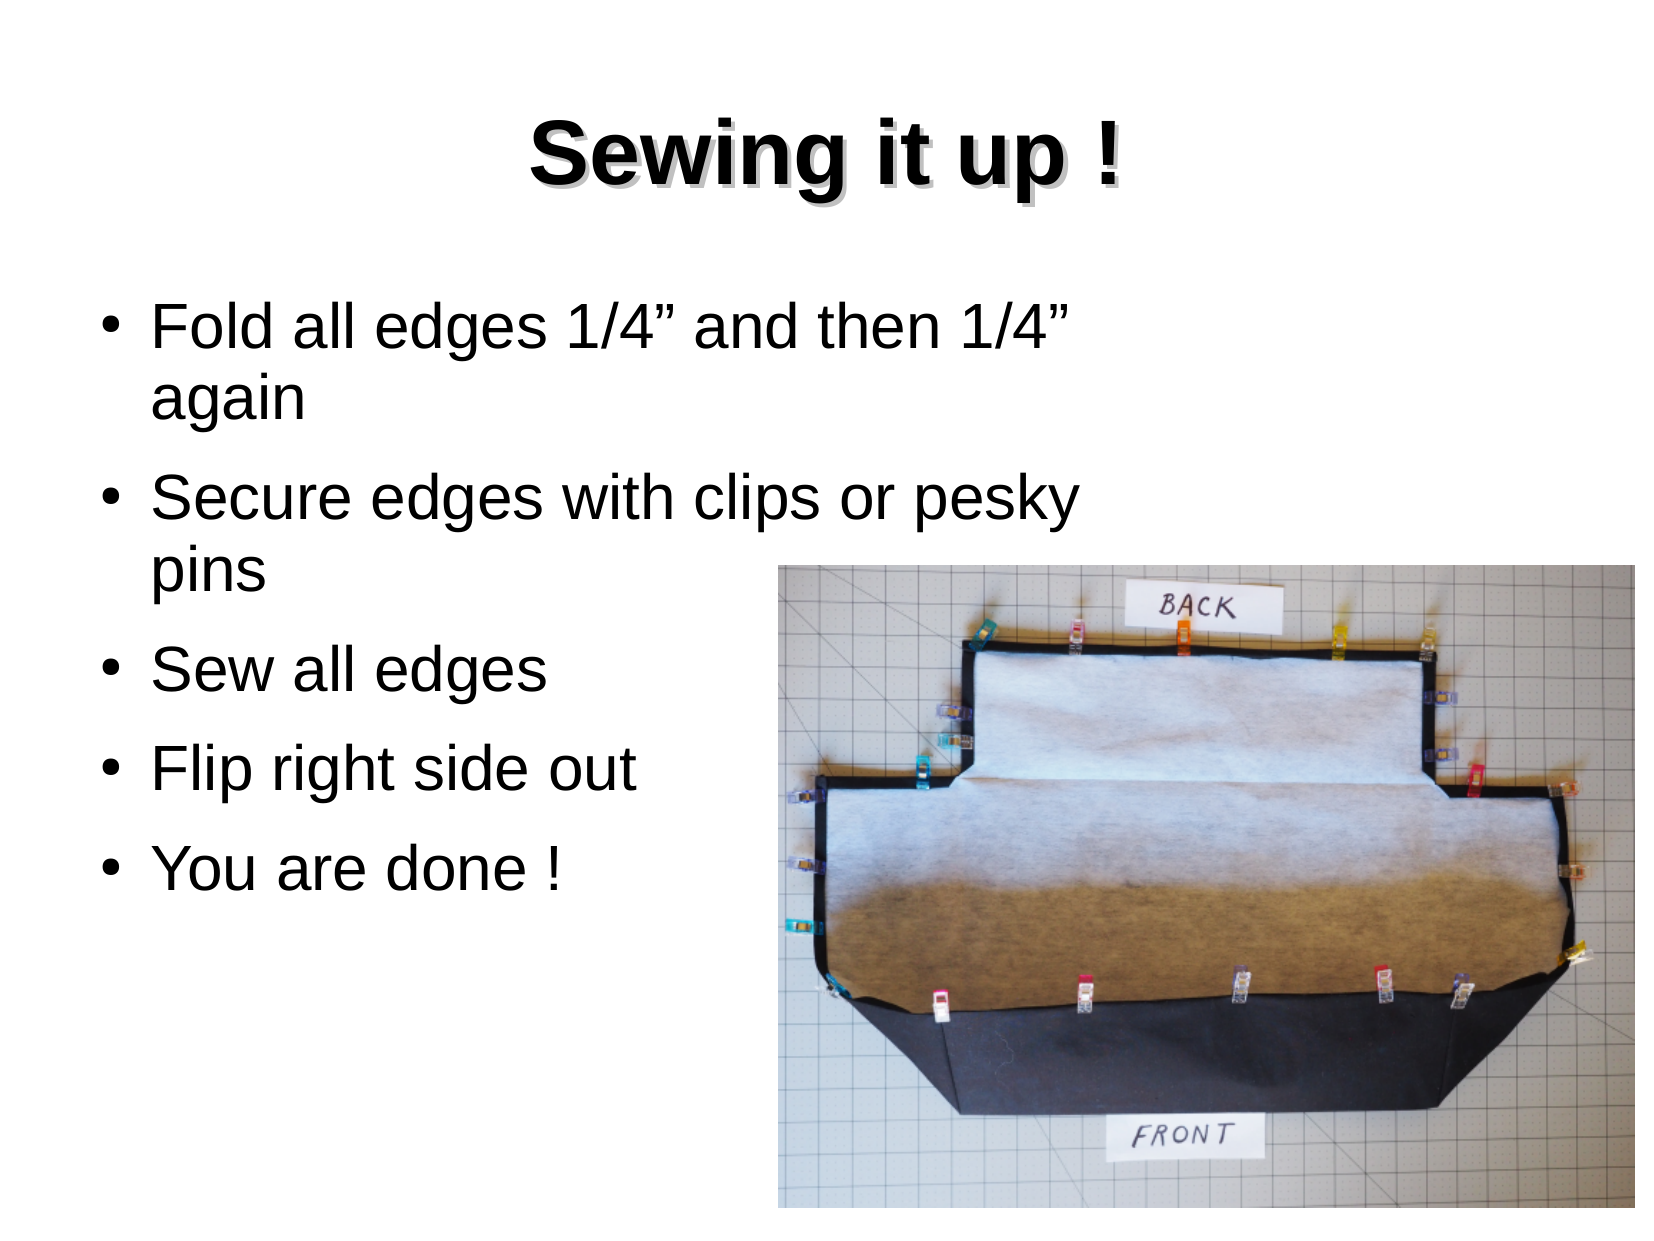

# Sewing it up !
Fold all edges 1/4” and then 1/4” again
Secure edges with clips or pesky pins
Sew all edges
Flip right side out
You are done !